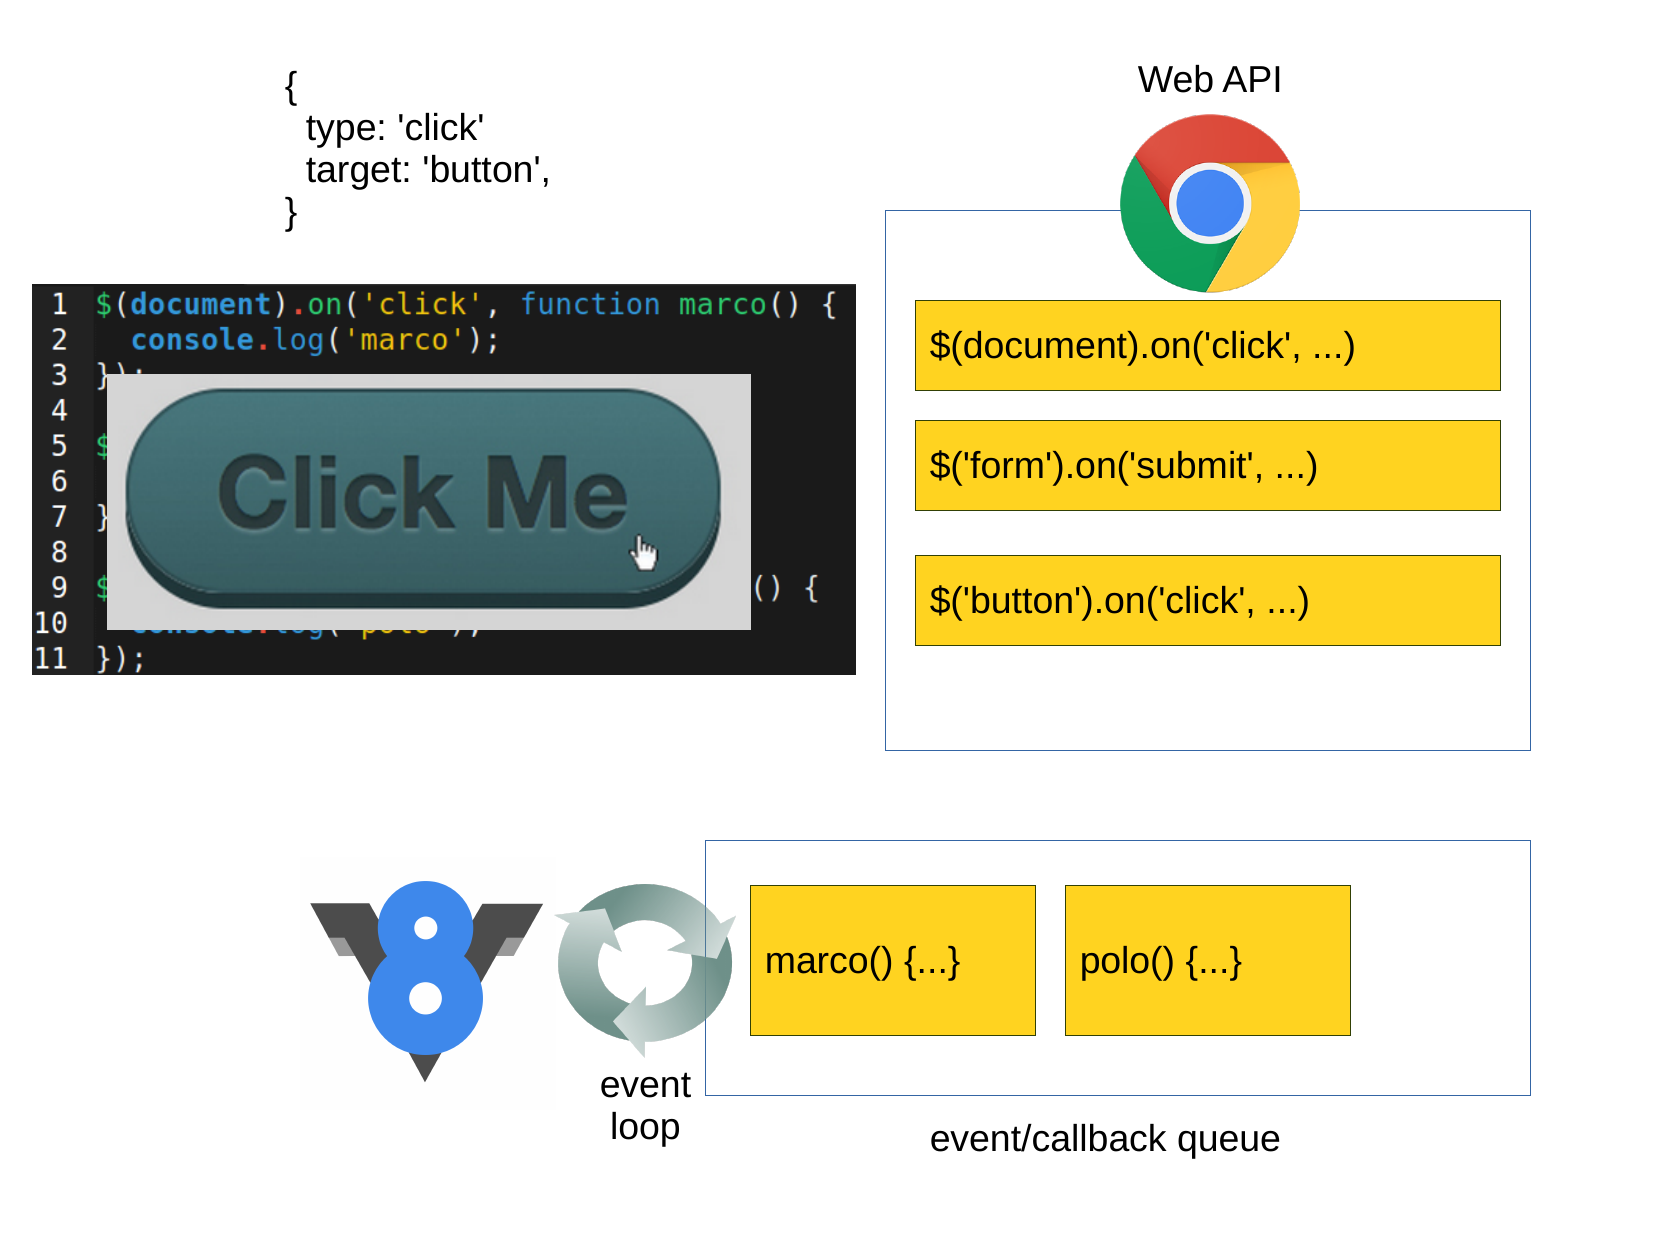

Web API
{
 type: 'click'
 target: 'button',
}
$(document).on('click', ...)
$('form').on('submit', ...)
$('button').on('click', ...)
marco() {...}
polo() {...}
event
loop
event/callback queue